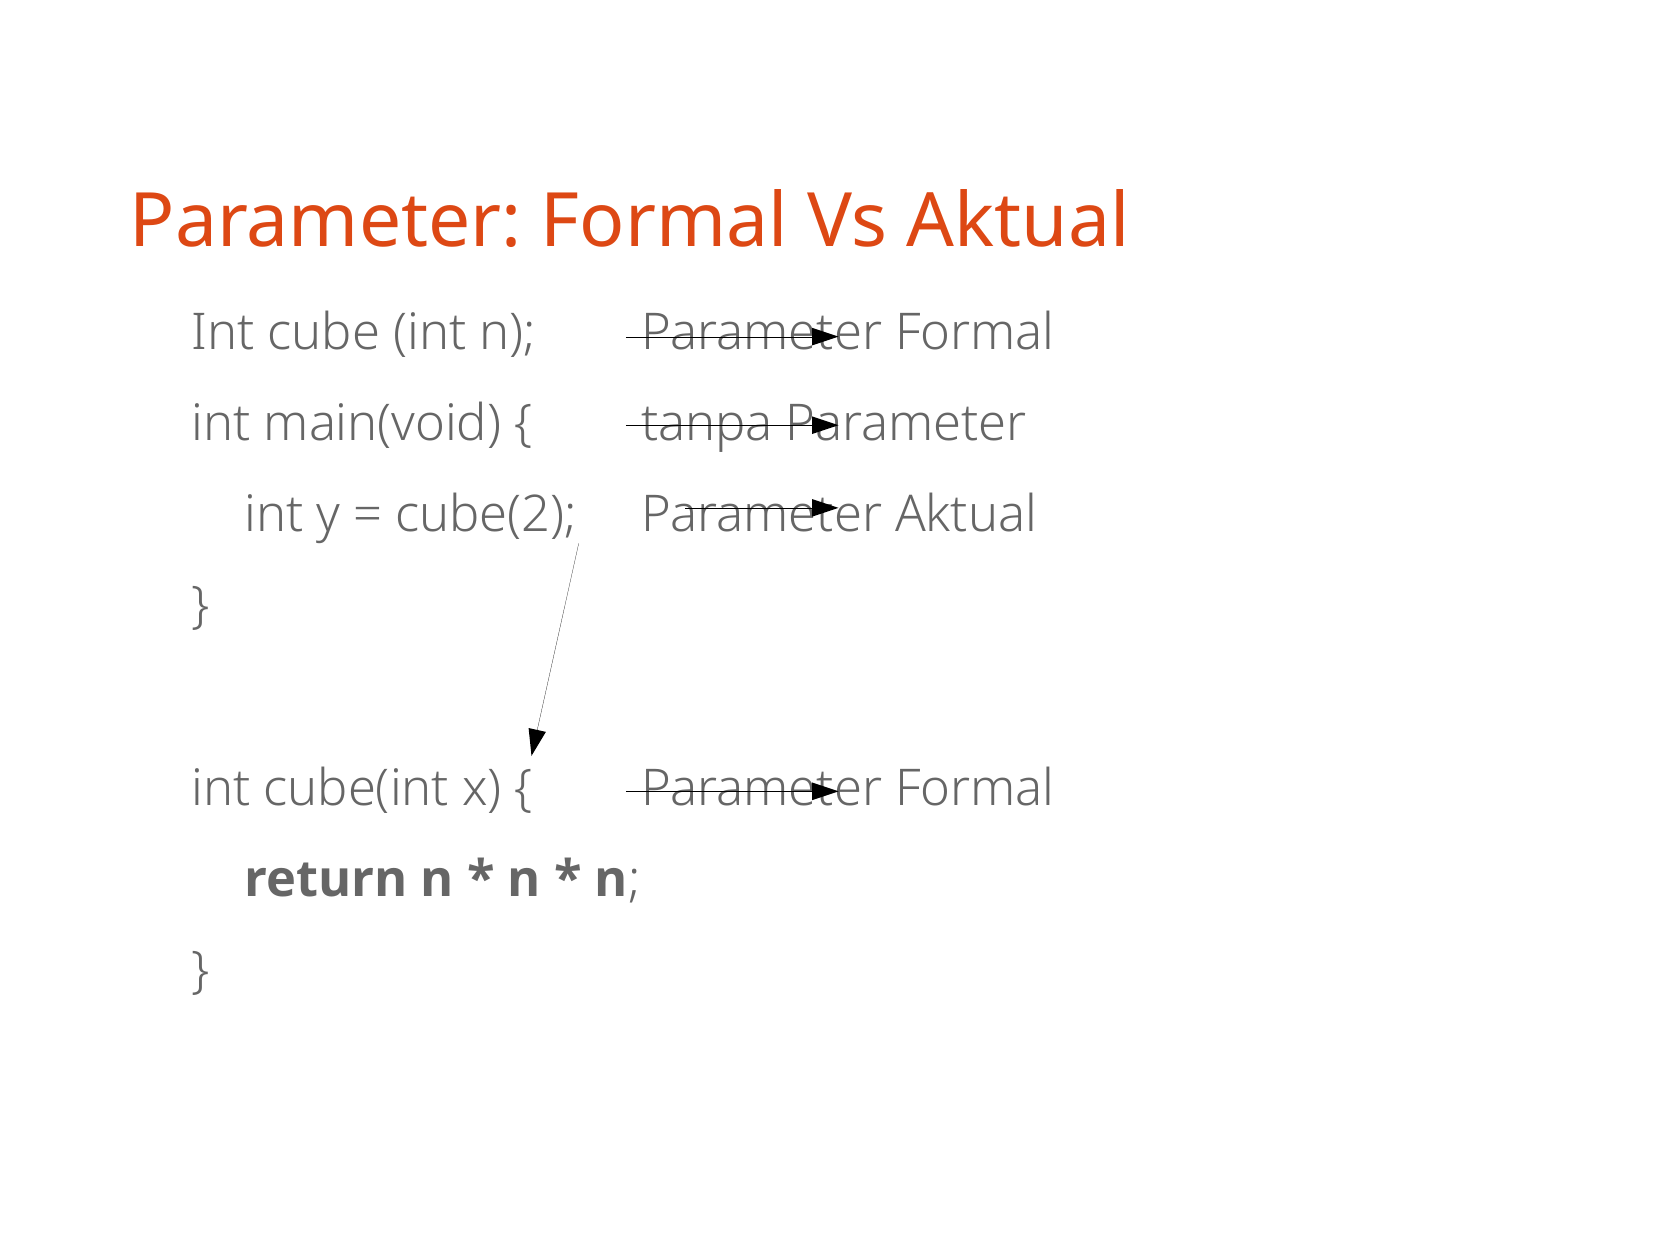

# Parameter: Formal Vs Aktual
Int cube (int n);				Parameter Formal
int main(void) {				tanpa Parameter
 int y = cube(2);				Parameter Aktual
}
int cube(int x) {				Parameter Formal
 return n * n * n;
}